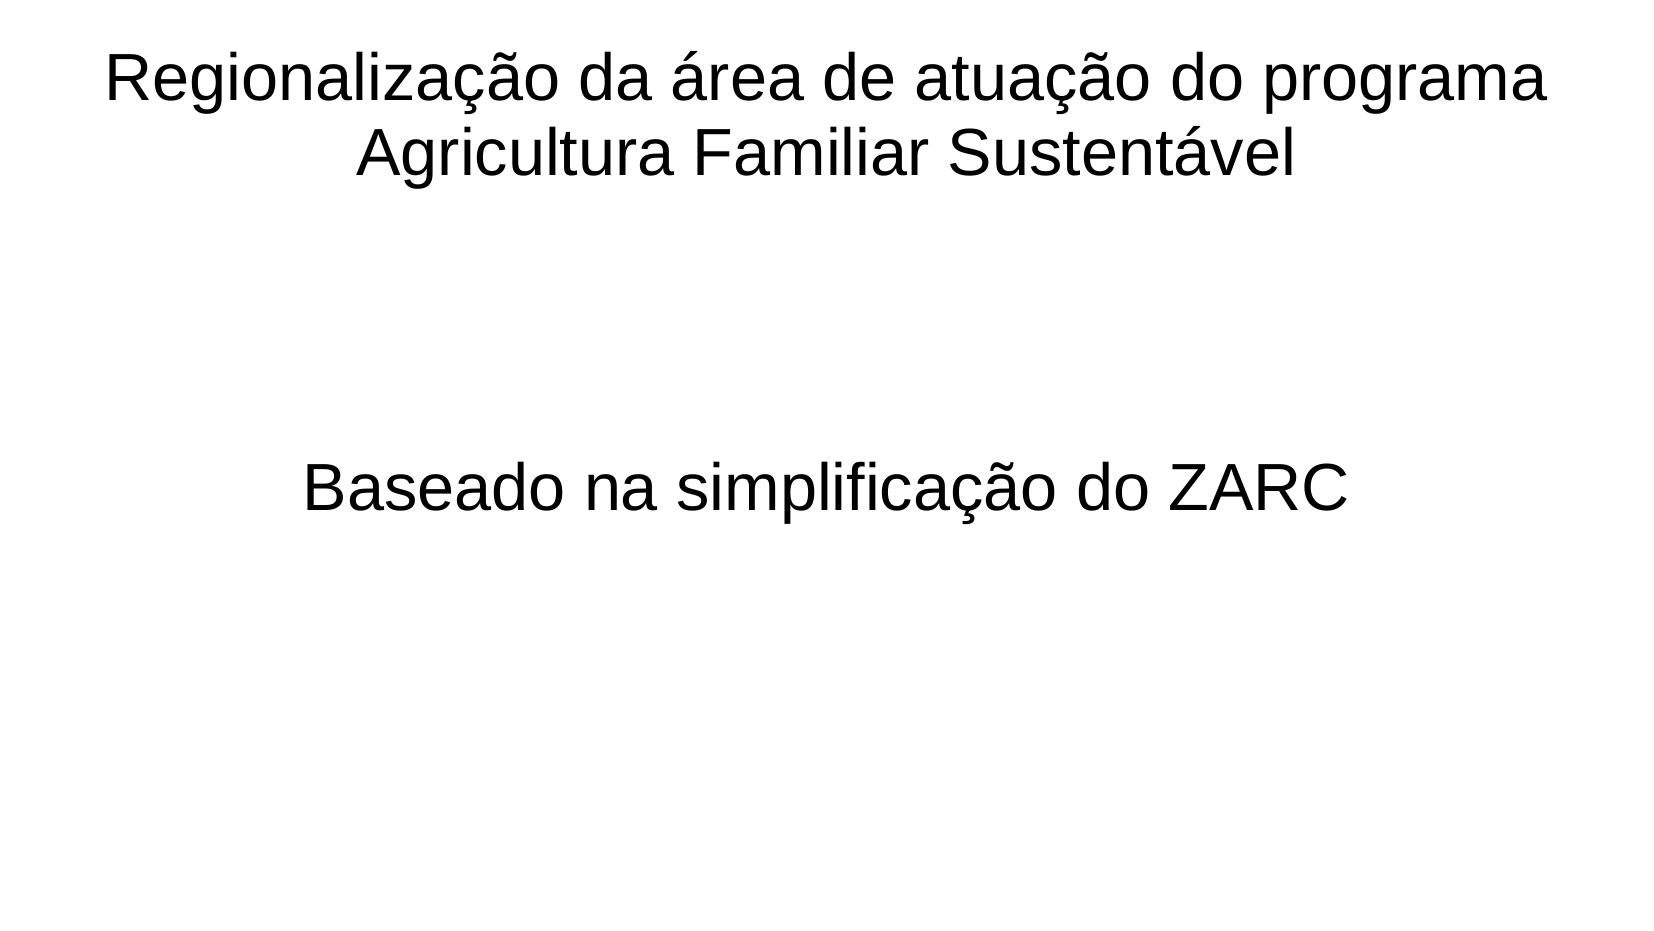

# Regionalização da área de atuação do programa Agricultura Familiar Sustentável
Baseado na simplificação do ZARC